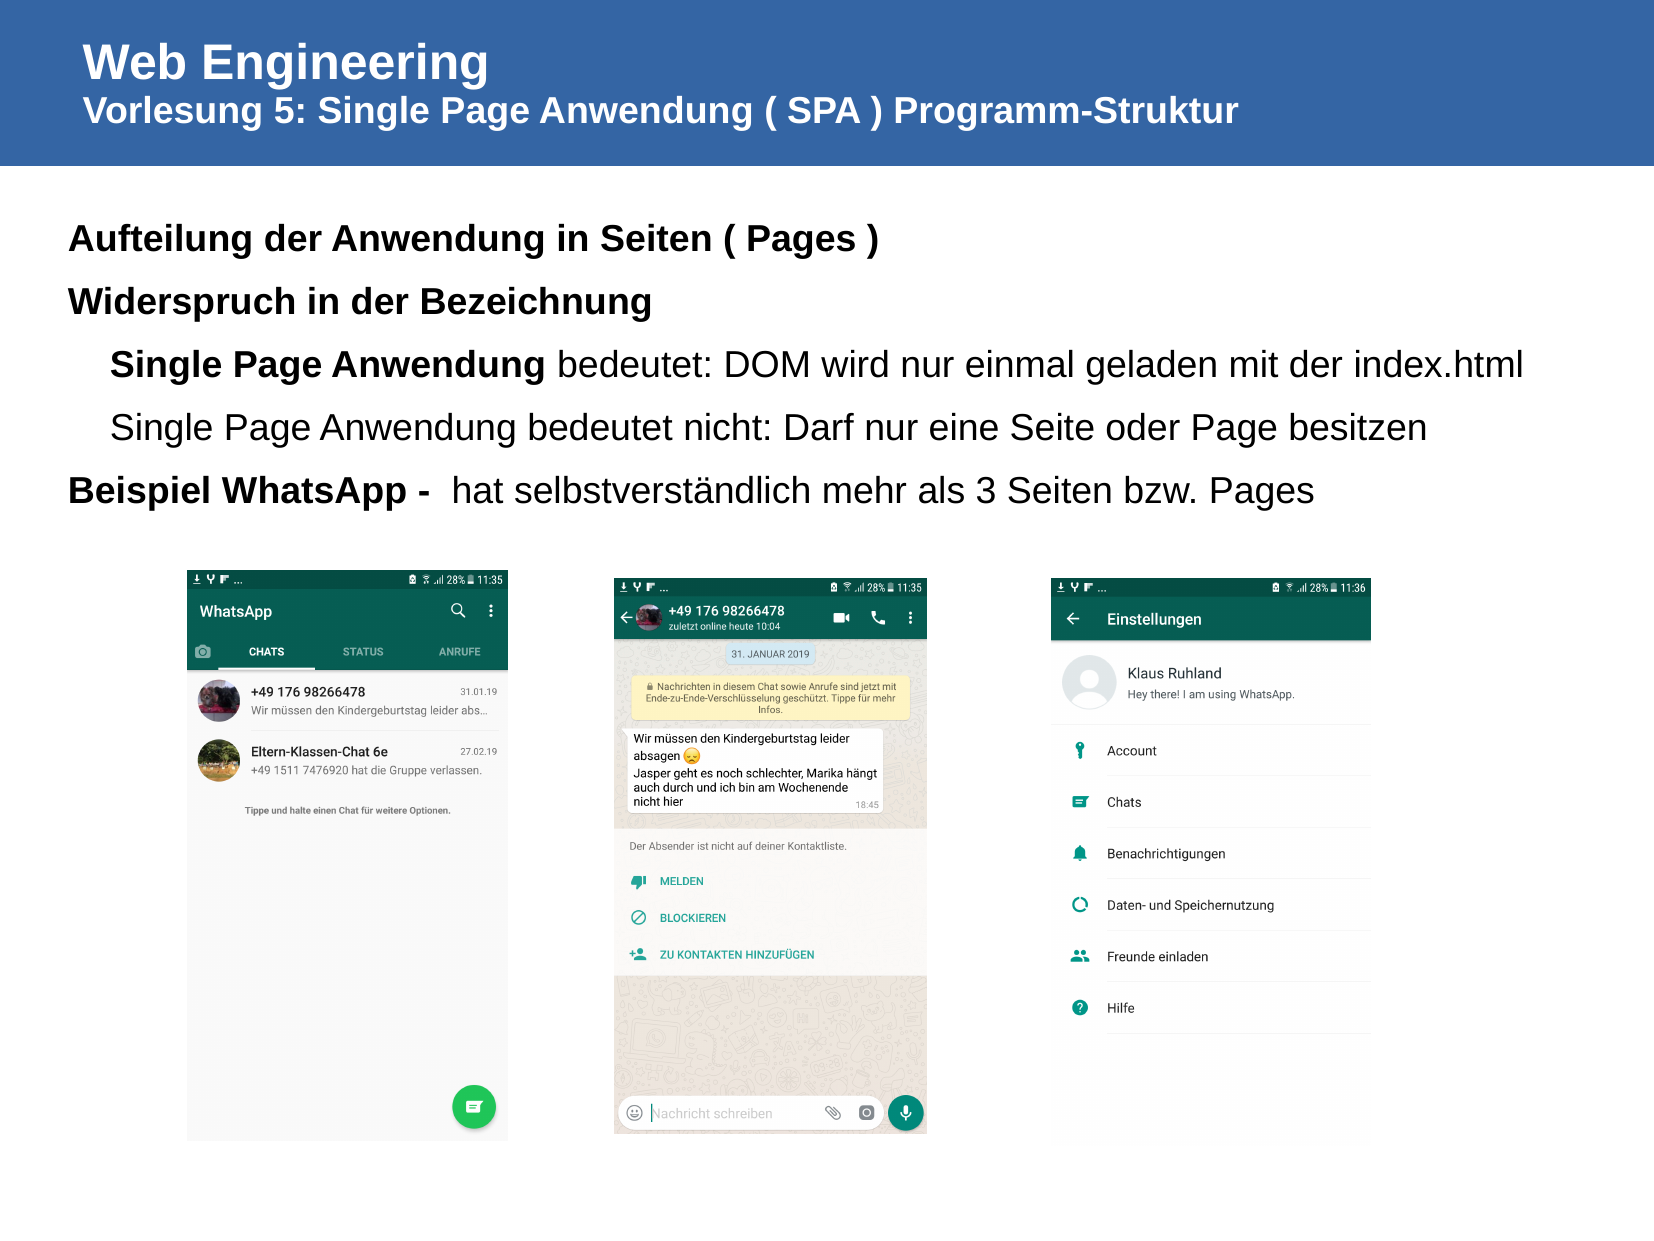

# Web Engineering Vorlesung 5: Single Page Anwendung ( SPA ) Programm-Struktur
Aufteilung der Anwendung in Seiten ( Pages )
Widerspruch in der Bezeichnung
 Single Page Anwendung bedeutet: DOM wird nur einmal geladen mit der index.html
 Single Page Anwendung bedeutet nicht: Darf nur eine Seite oder Page besitzen
Beispiel WhatsApp - hat selbstverständlich mehr als 3 Seiten bzw. Pages